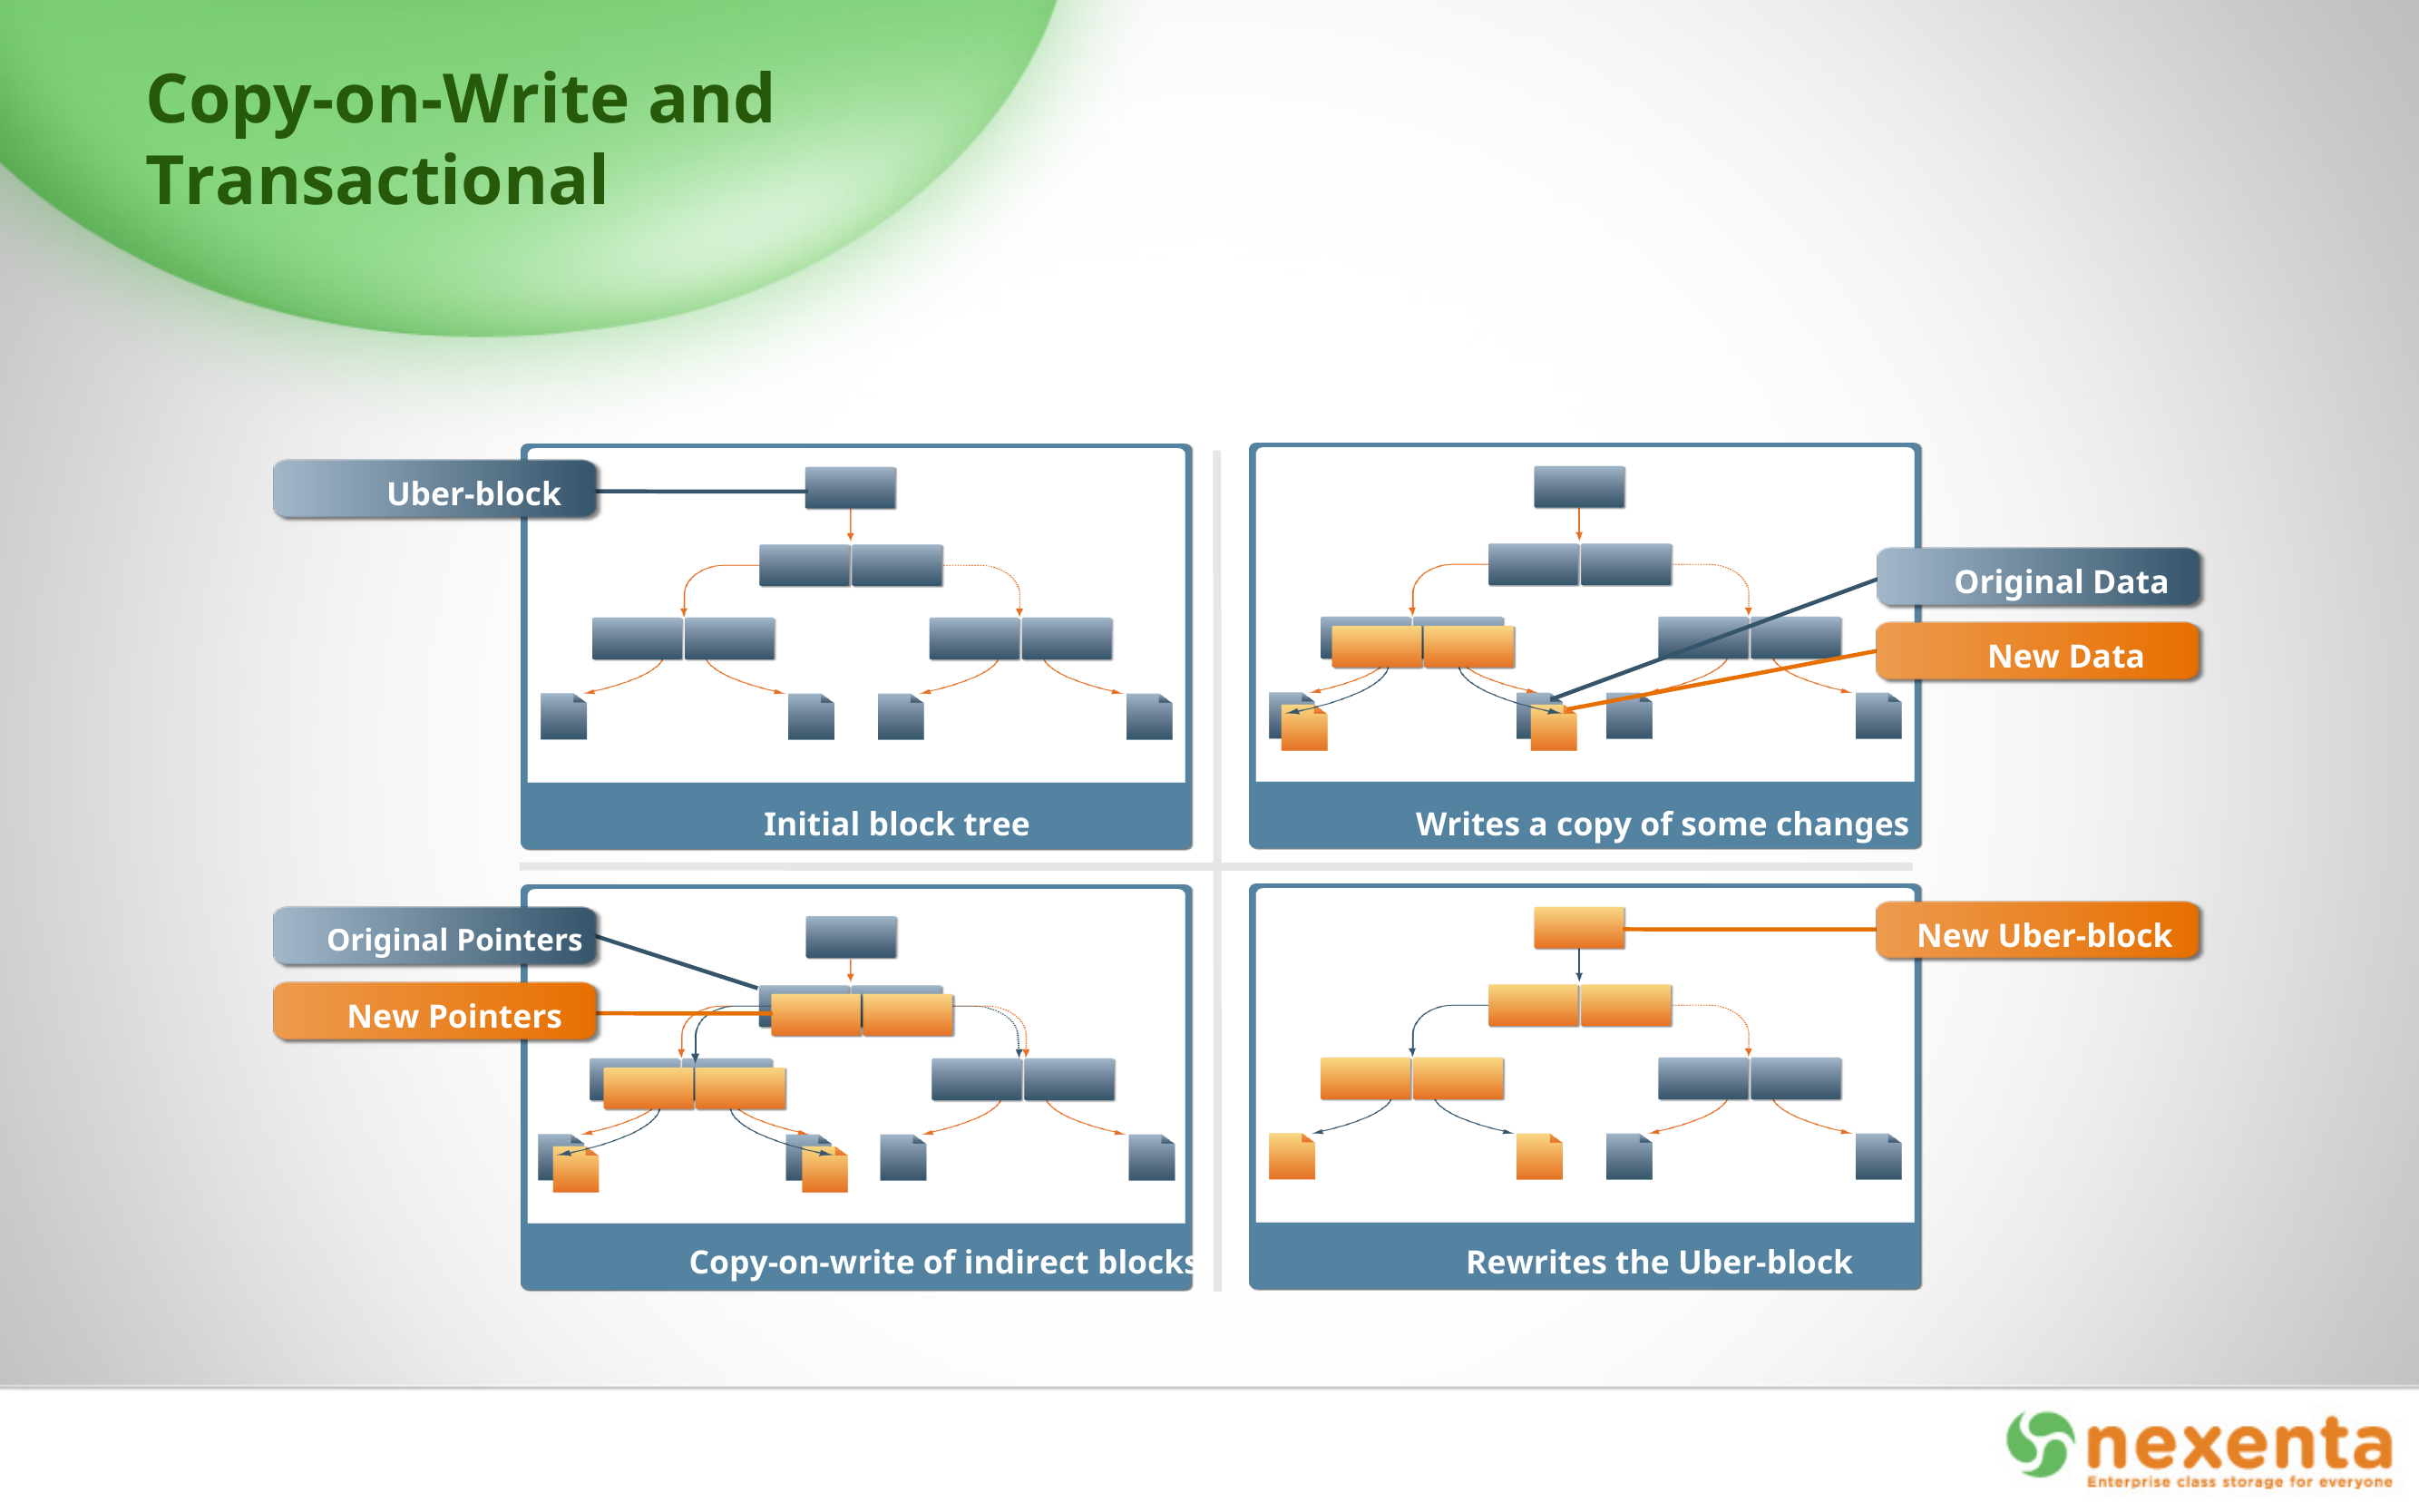

Copy-on-Write and Transactional
Uber-block
Original Data
New Data
Initial block tree
Writes a copy of some changes
New Uber-block
Original Pointers
New Pointers
Copy-on-write of indirect blocks
Rewrites the Uber-block